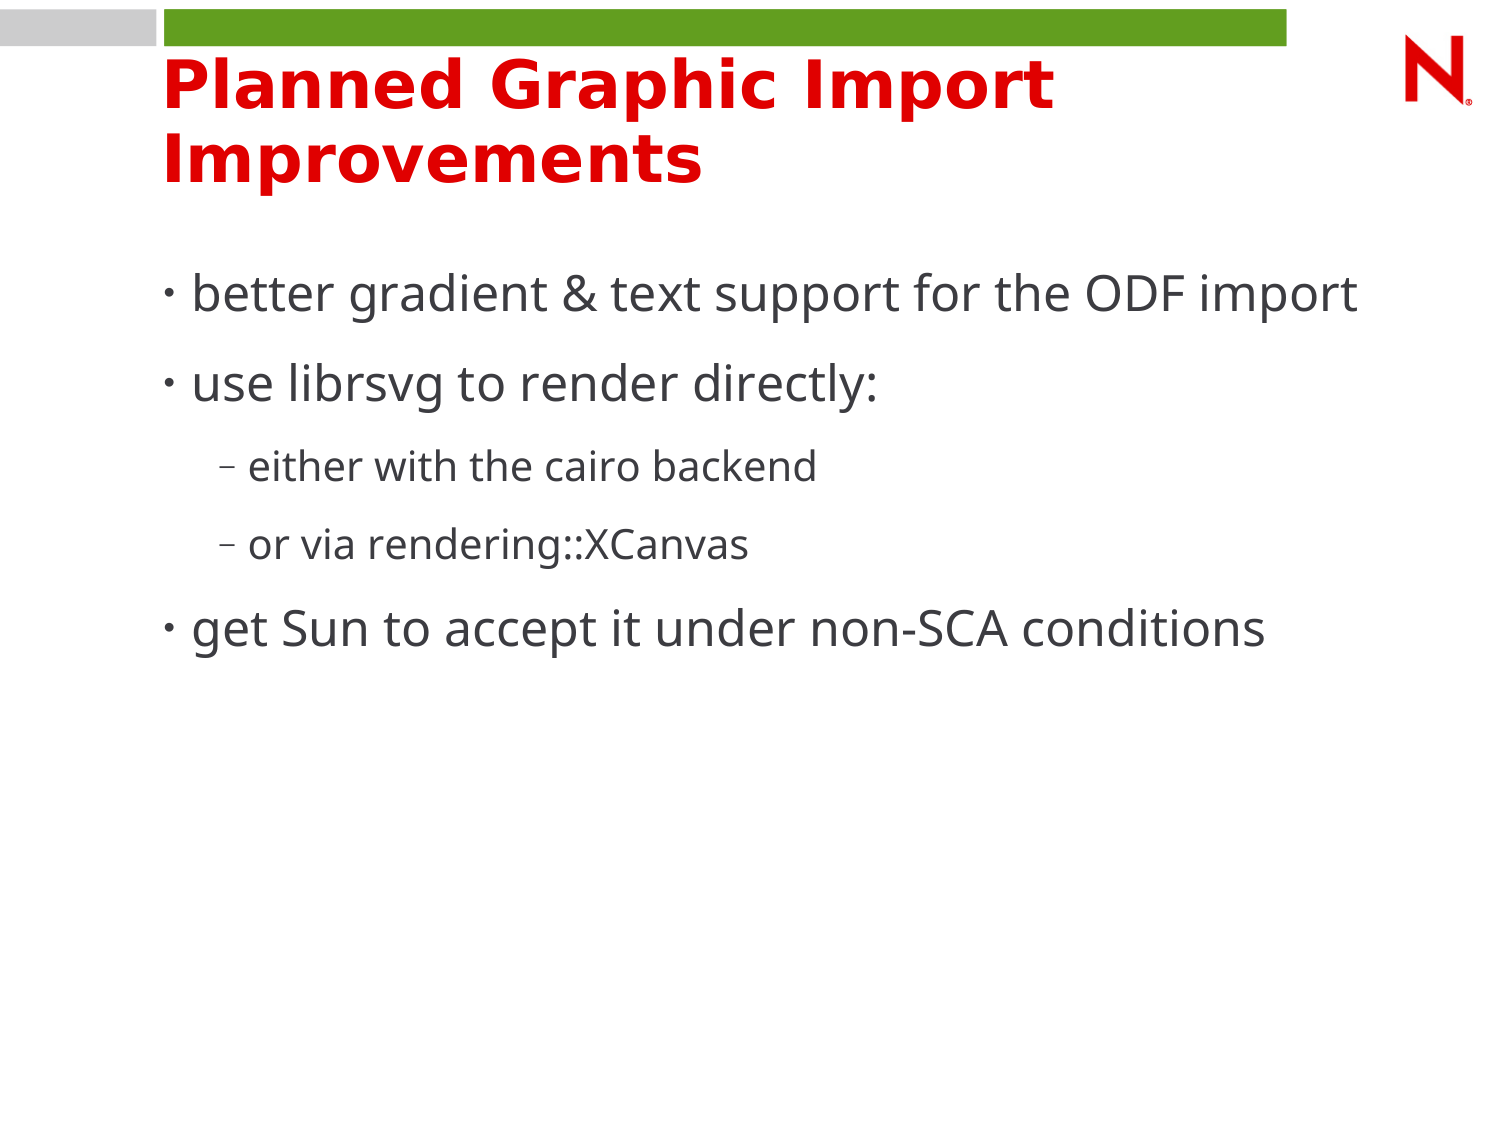

# Planned Graphic Import Improvements
better gradient & text support for the ODF import
use librsvg to render directly:
either with the cairo backend
or via rendering::XCanvas
get Sun to accept it under non-SCA conditions